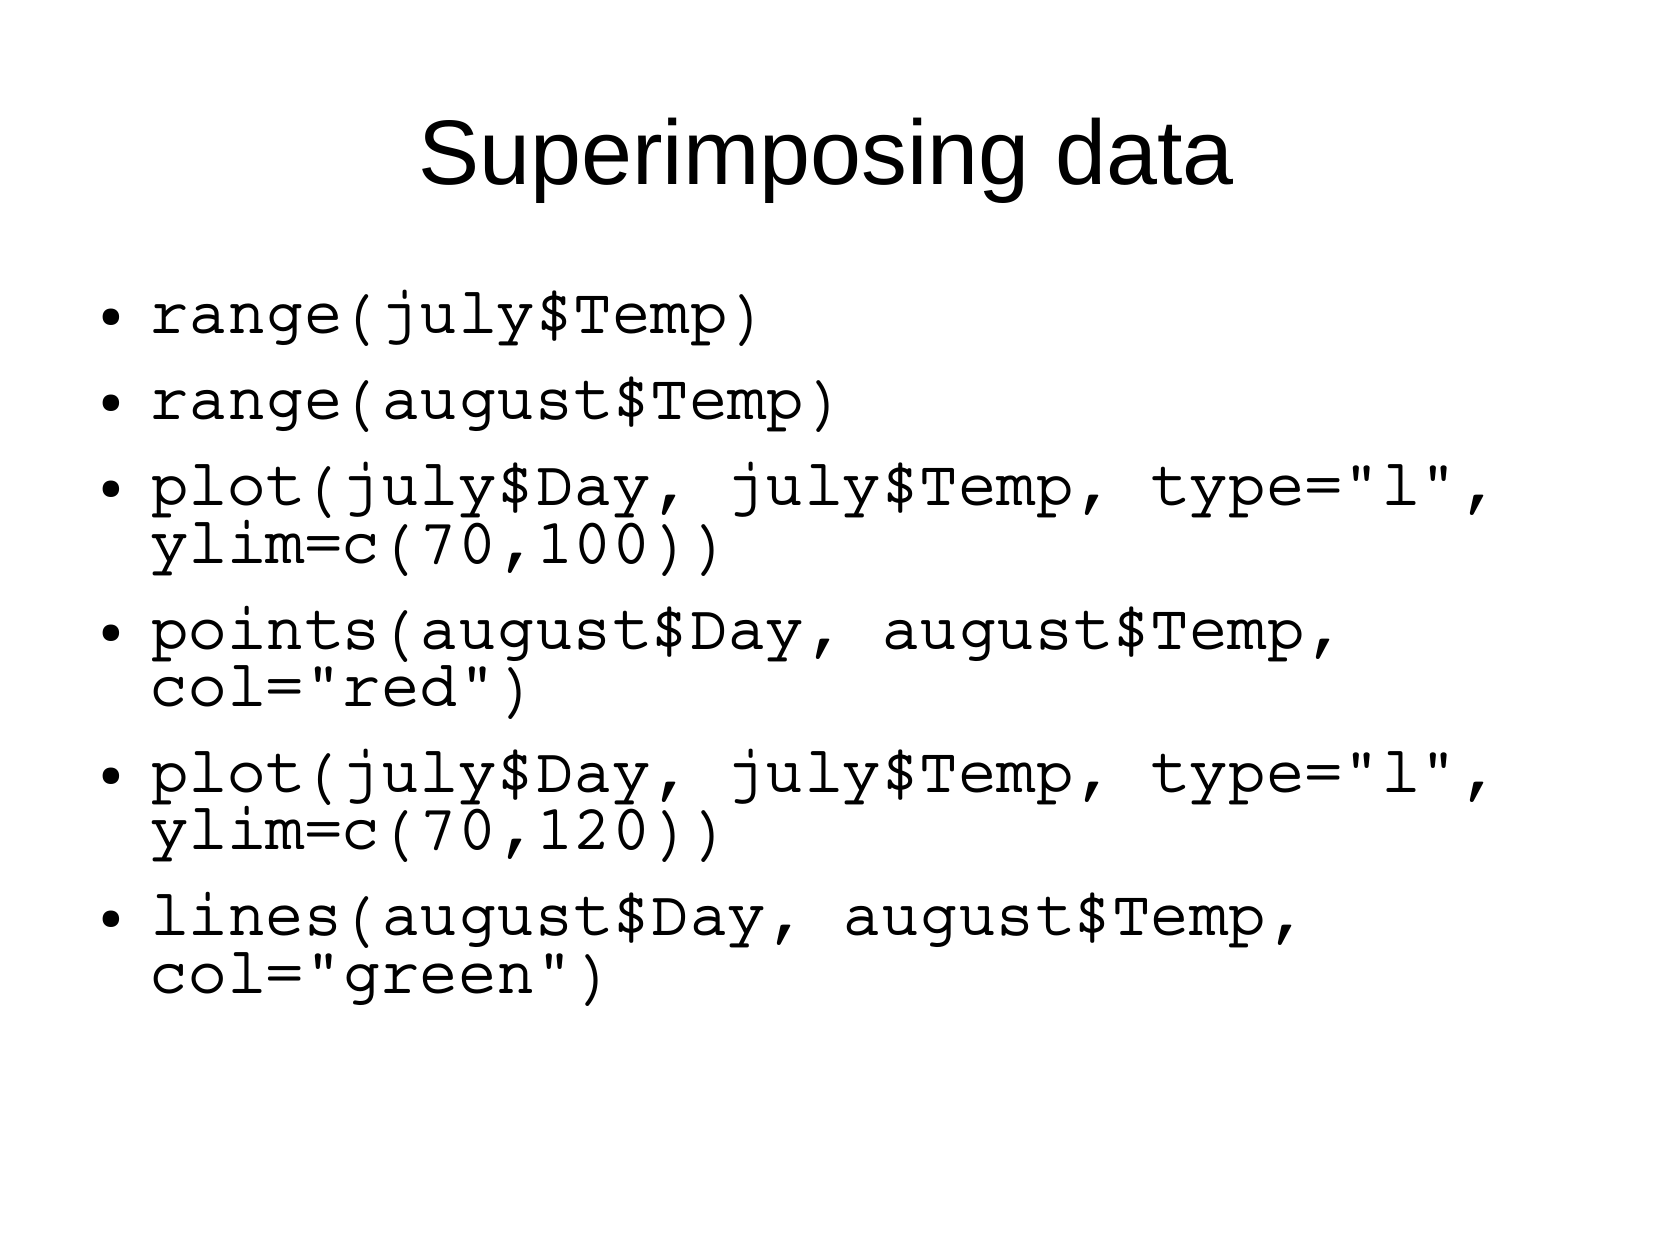

# Superimposing data
range(july$Temp)
range(august$Temp)
plot(july$Day, july$Temp, type="l", ylim=c(70,100))
points(august$Day, august$Temp, col="red")
plot(july$Day, july$Temp, type="l", ylim=c(70,120))
lines(august$Day, august$Temp, col="green")